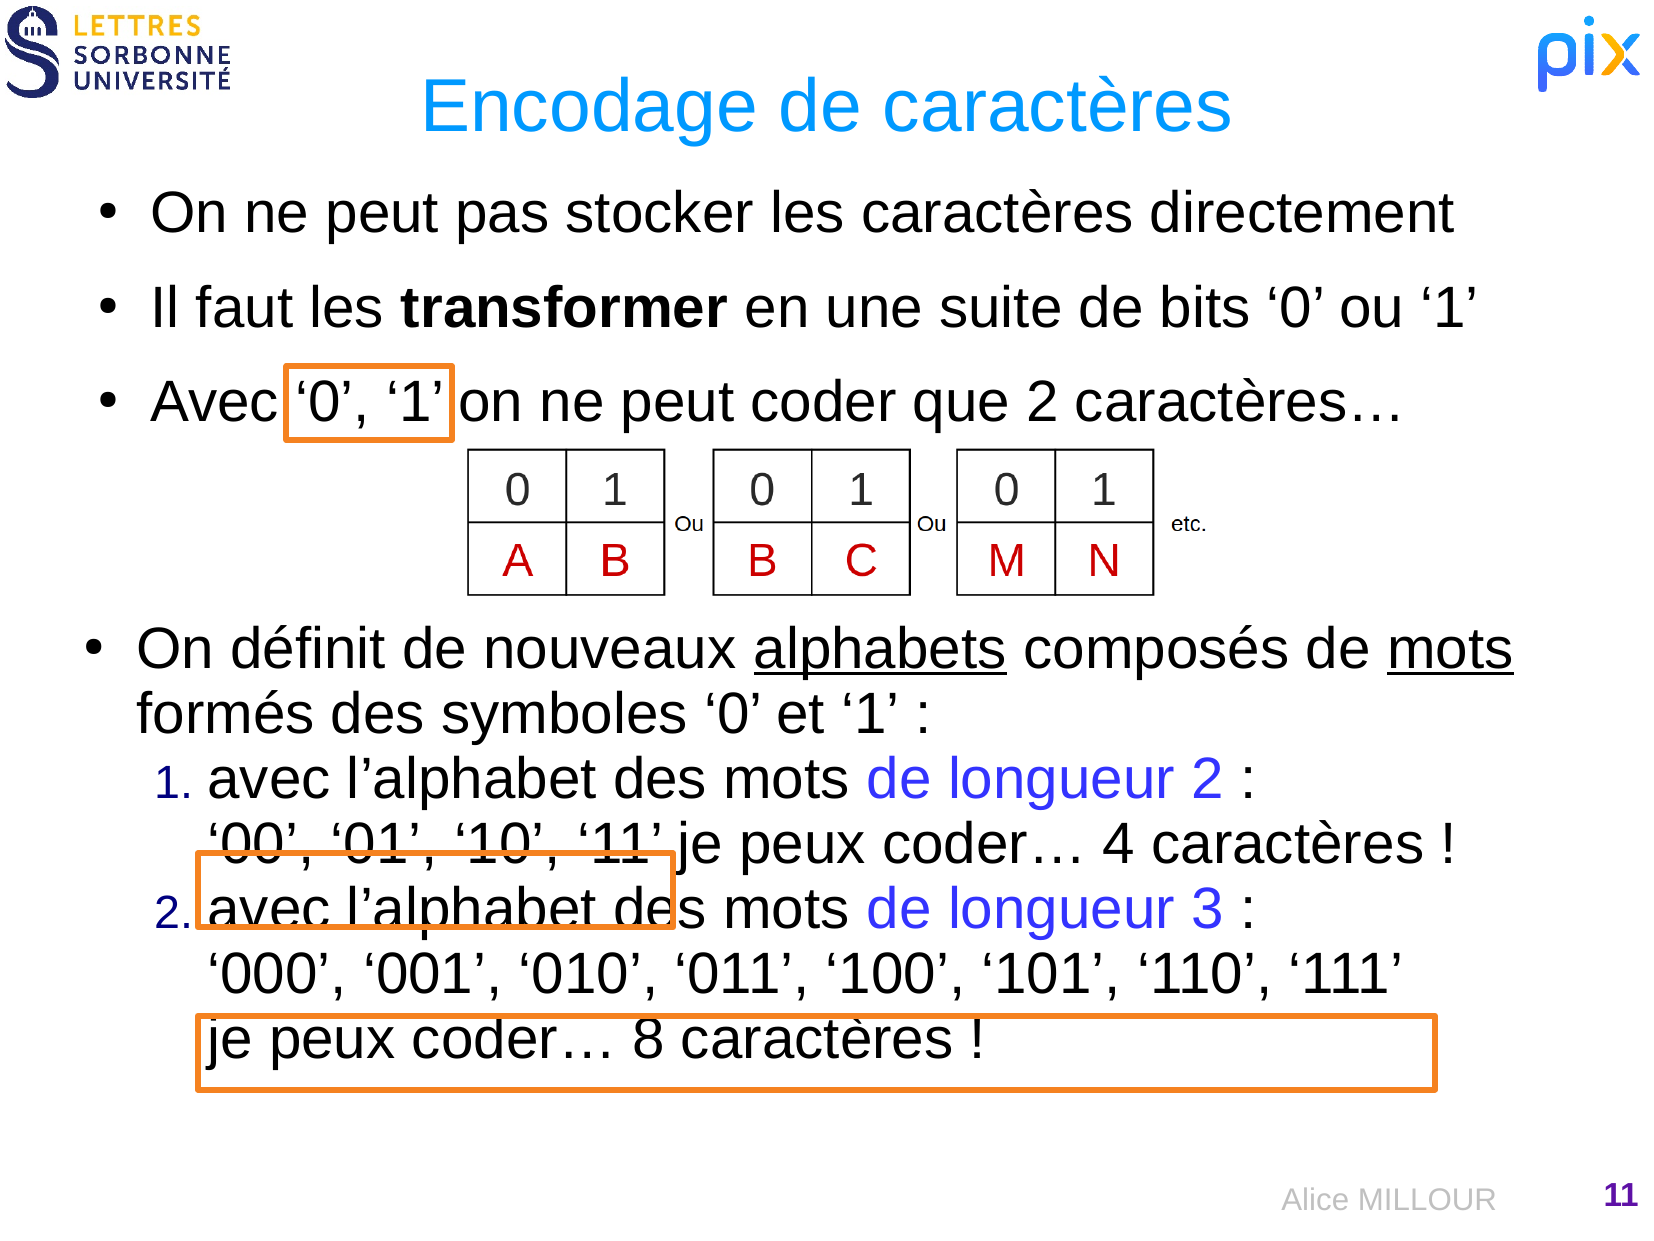

# Encodage de caractères
On ne peut pas stocker les caractères directement
Il faut les transformer en une suite de bits ‘0’ ou ‘1’
Avec ‘0’, ‘1’ on ne peut coder que 2 caractères…
On définit de nouveaux alphabets composés de mots formés des symboles ‘0’ et ‘1’ :
avec l’alphabet des mots de longueur 2 :
‘00’, ‘01’, ‘10’, ‘11’ je peux coder… 4 caractères !
avec l’alphabet des mots de longueur 3 :
‘000’, ‘001’, ‘010’, ‘011’, ‘100’, ‘101’, ‘110’, ‘111’
je peux coder… 8 caractères !